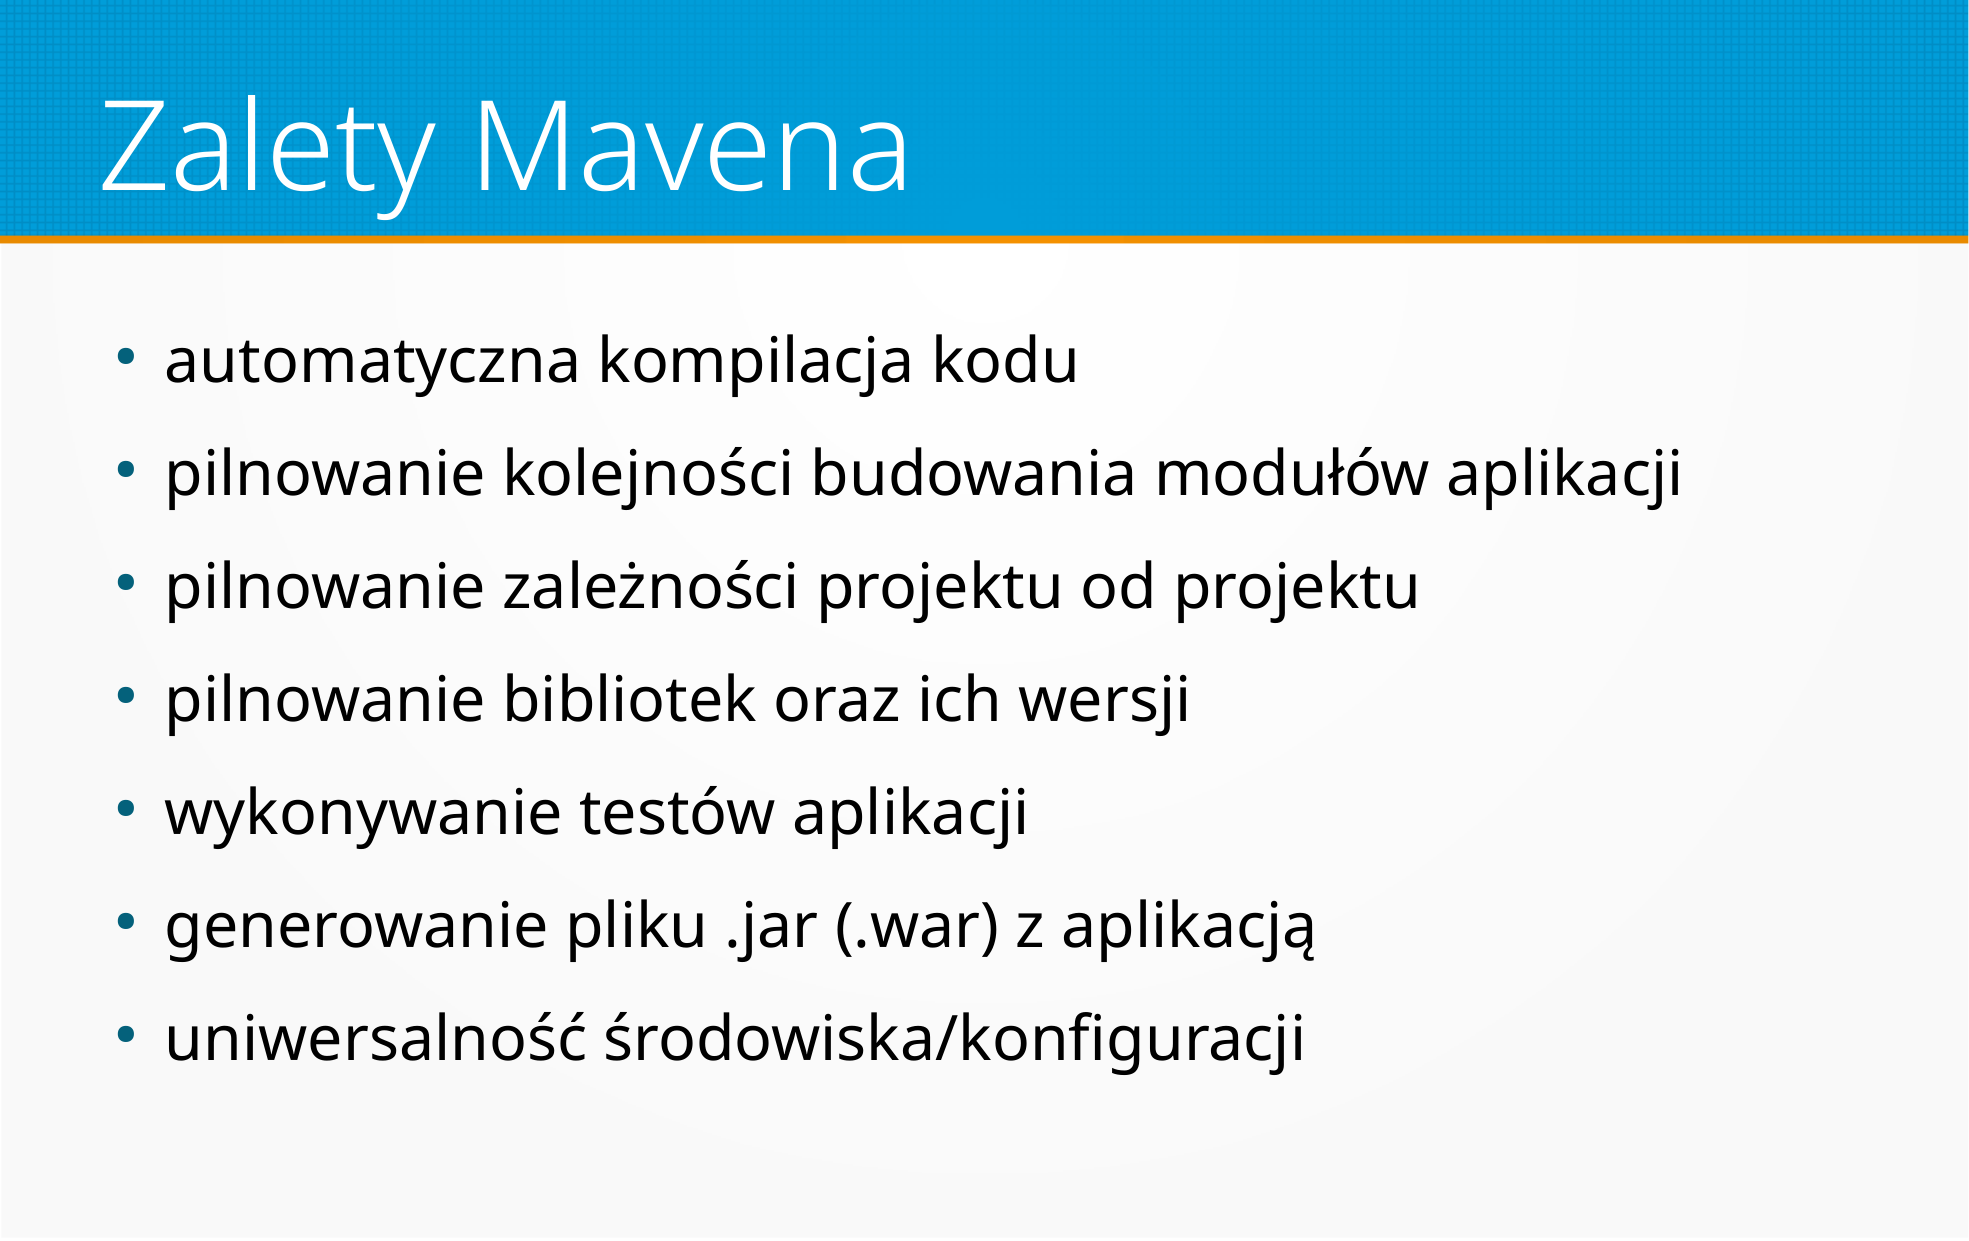

# Zalety Mavena
automatyczna kompilacja kodu
pilnowanie kolejności budowania modułów aplikacji
pilnowanie zależności projektu od projektu
pilnowanie bibliotek oraz ich wersji
wykonywanie testów aplikacji
generowanie pliku .jar (.war) z aplikacją
uniwersalność środowiska/konfiguracji